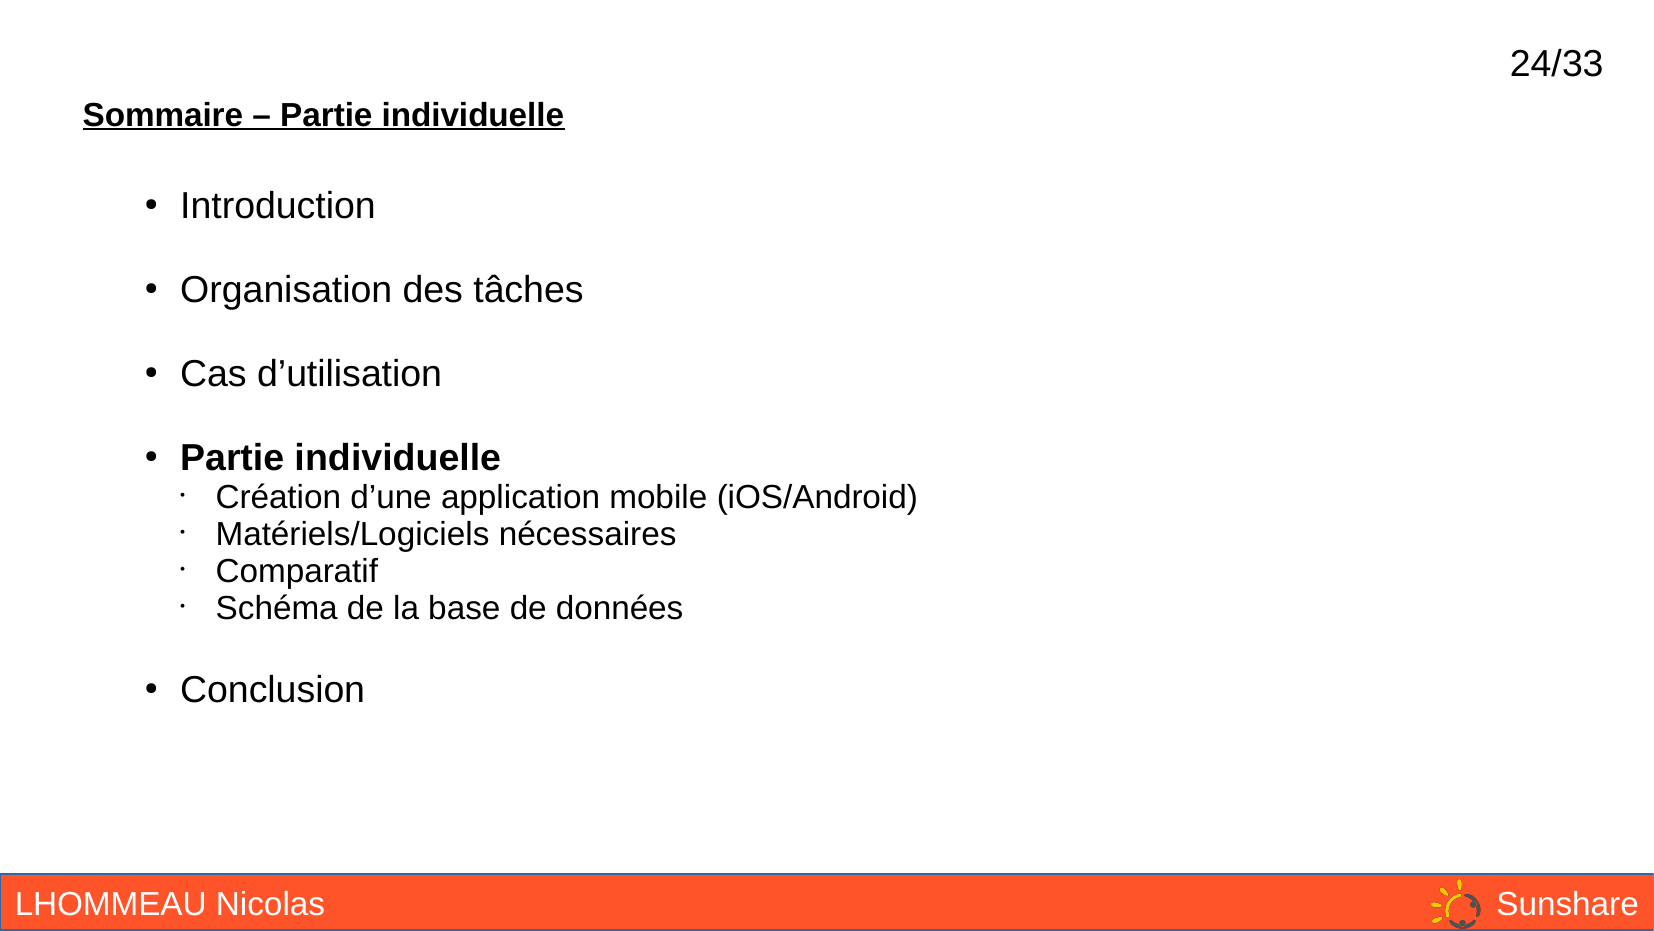

# Sommaire – Partie individuelle
Introduction
Organisation des tâches
Cas d’utilisation
Partie individuelle
Création d’une application mobile (iOS/Android)
Matériels/Logiciels nécessaires
Comparatif
Schéma de la base de données
Conclusion